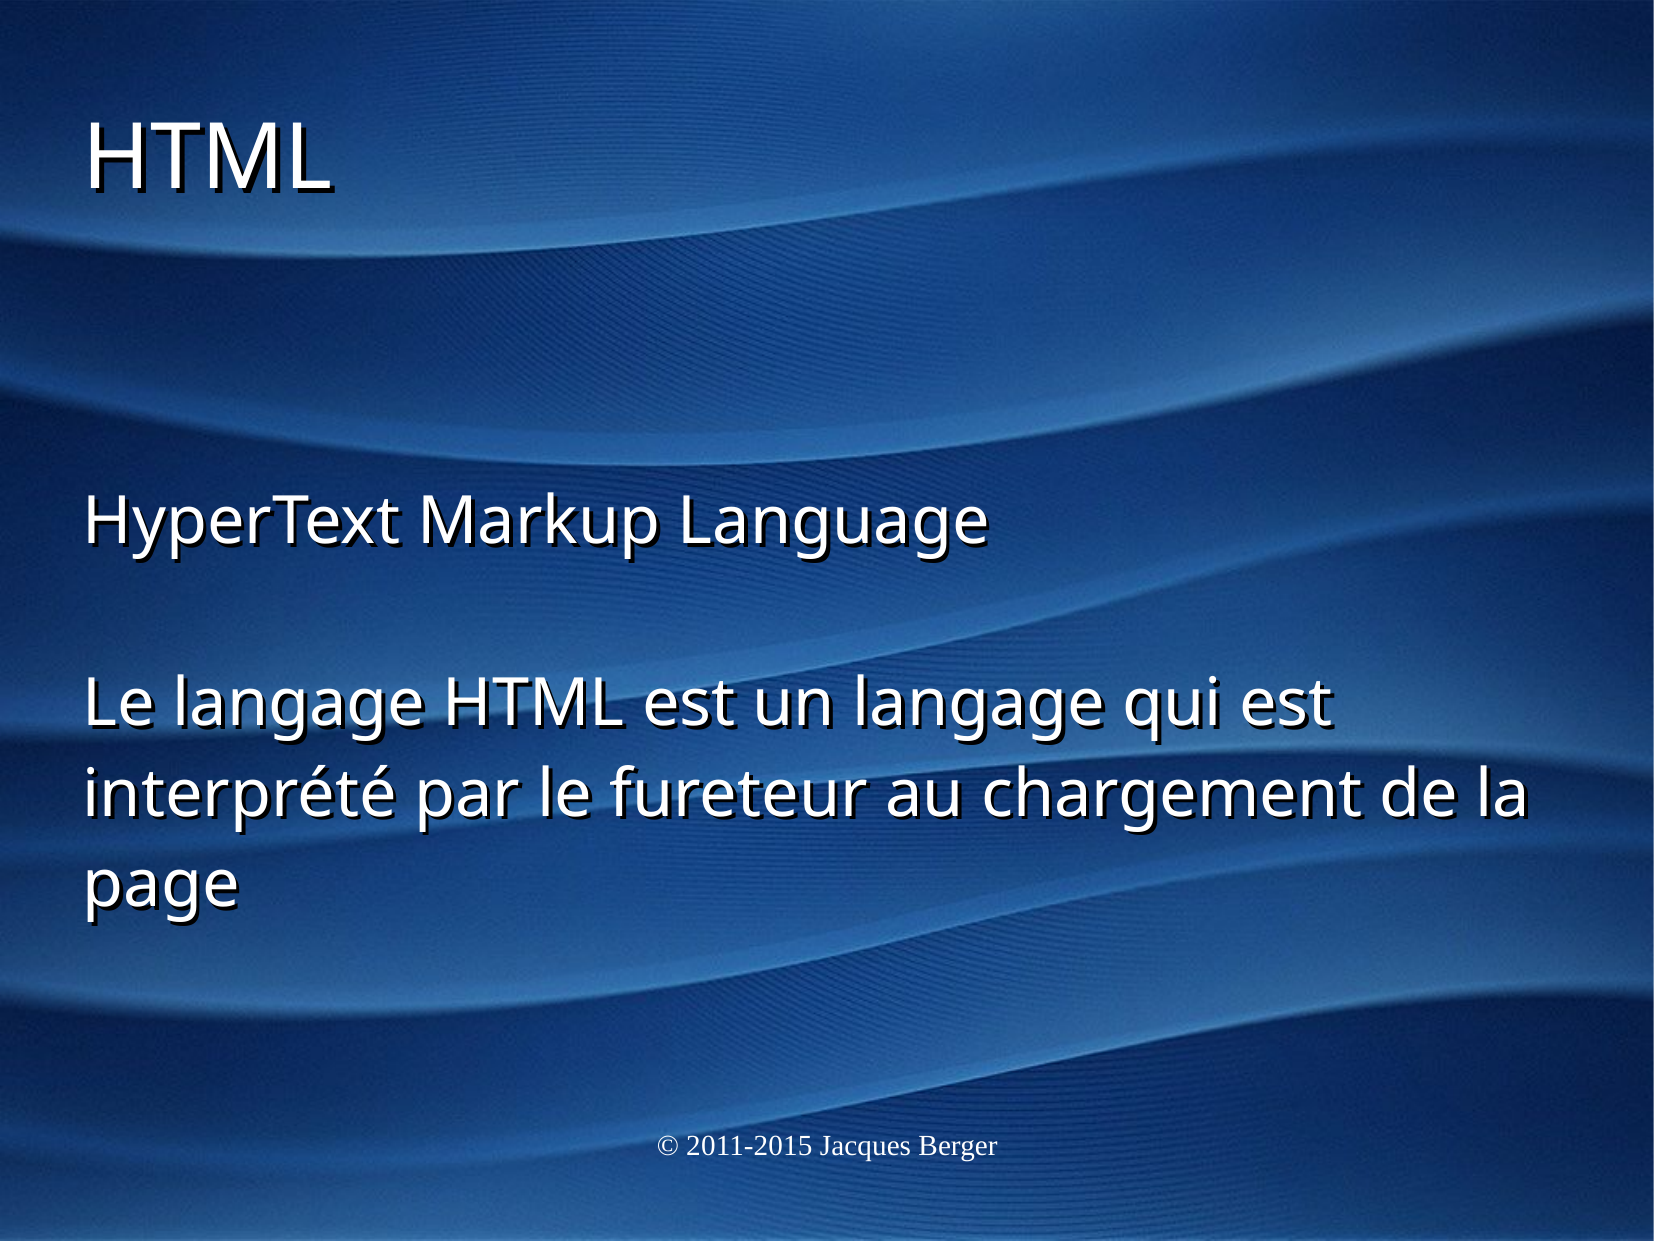

# HTML
HyperText Markup Language
Le langage HTML est un langage qui est interprété par le fureteur au chargement de la page
© 2011-2015 Jacques Berger